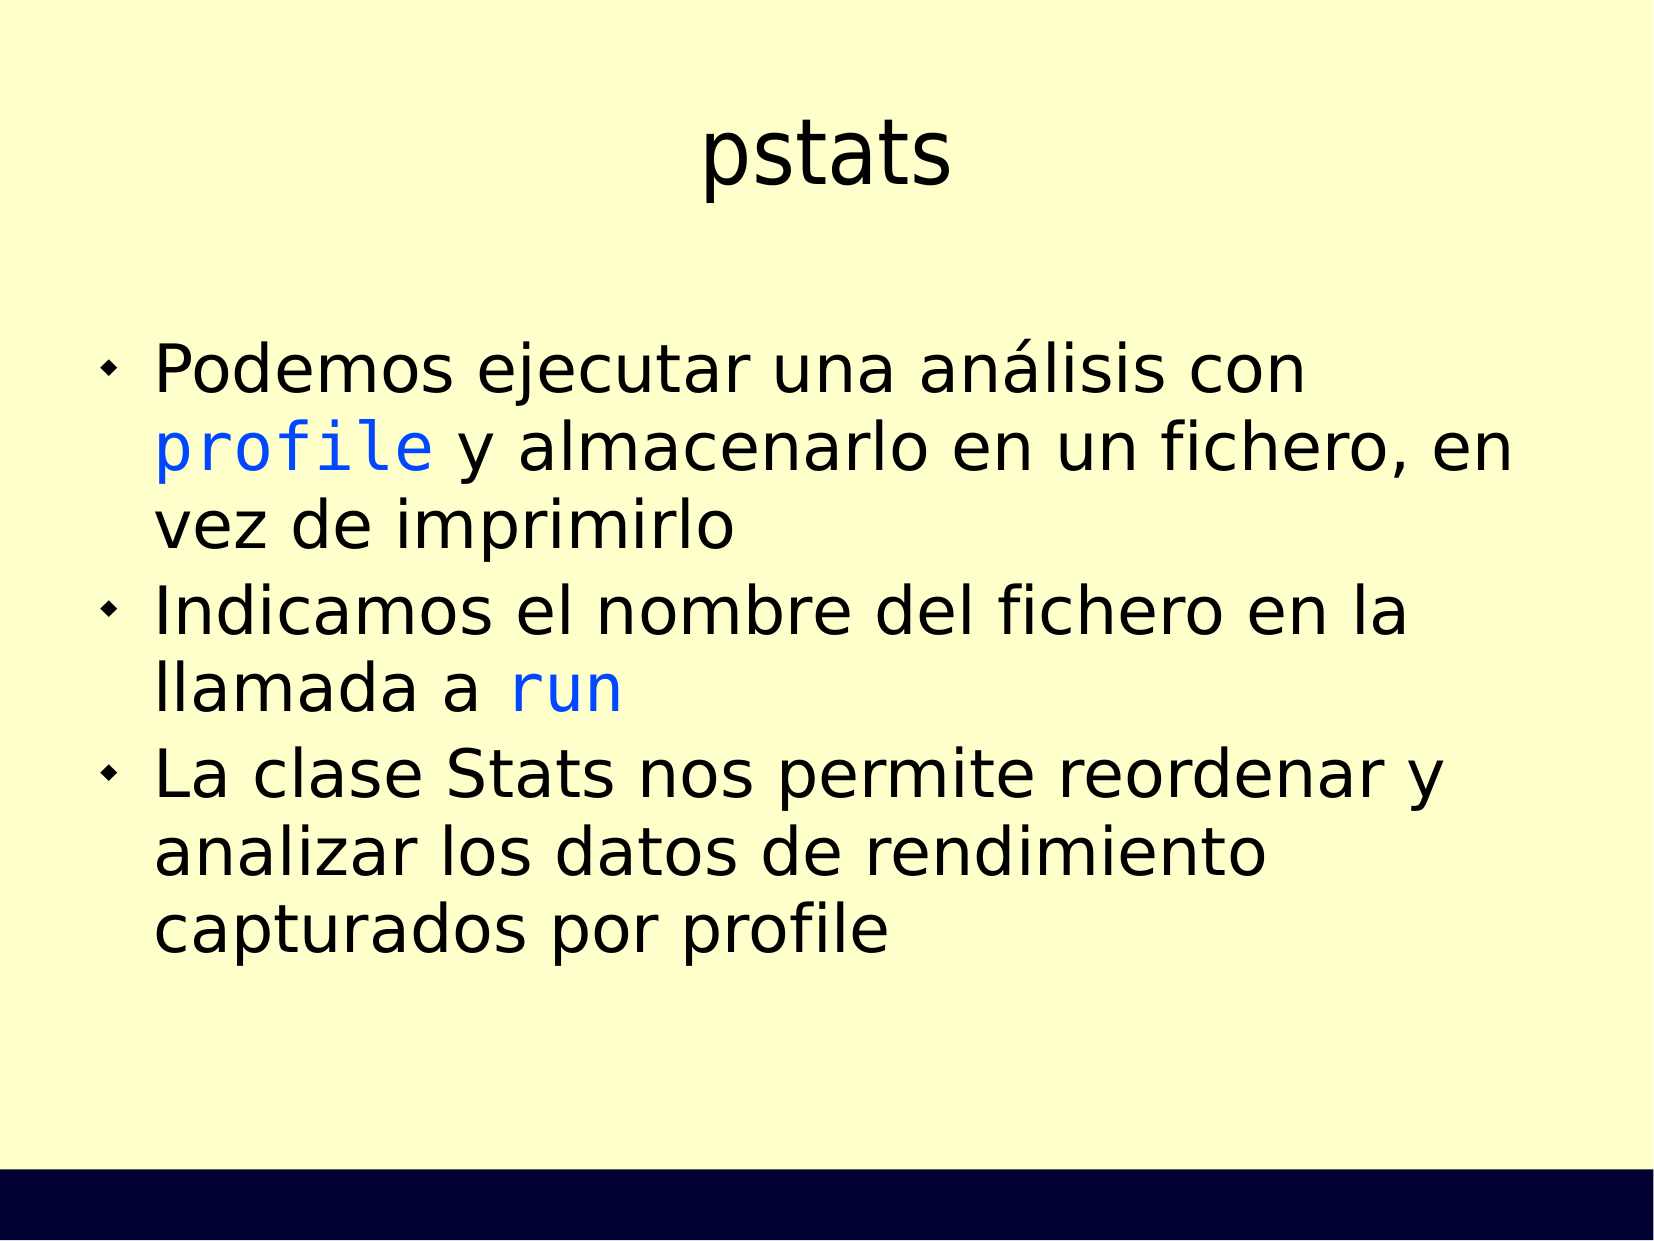

# pstats
Podemos ejecutar una análisis con profile y almacenarlo en un fichero, en vez de imprimirlo
Indicamos el nombre del fichero en la llamada a run
La clase Stats nos permite reordenar y analizar los datos de rendimiento capturados por profile